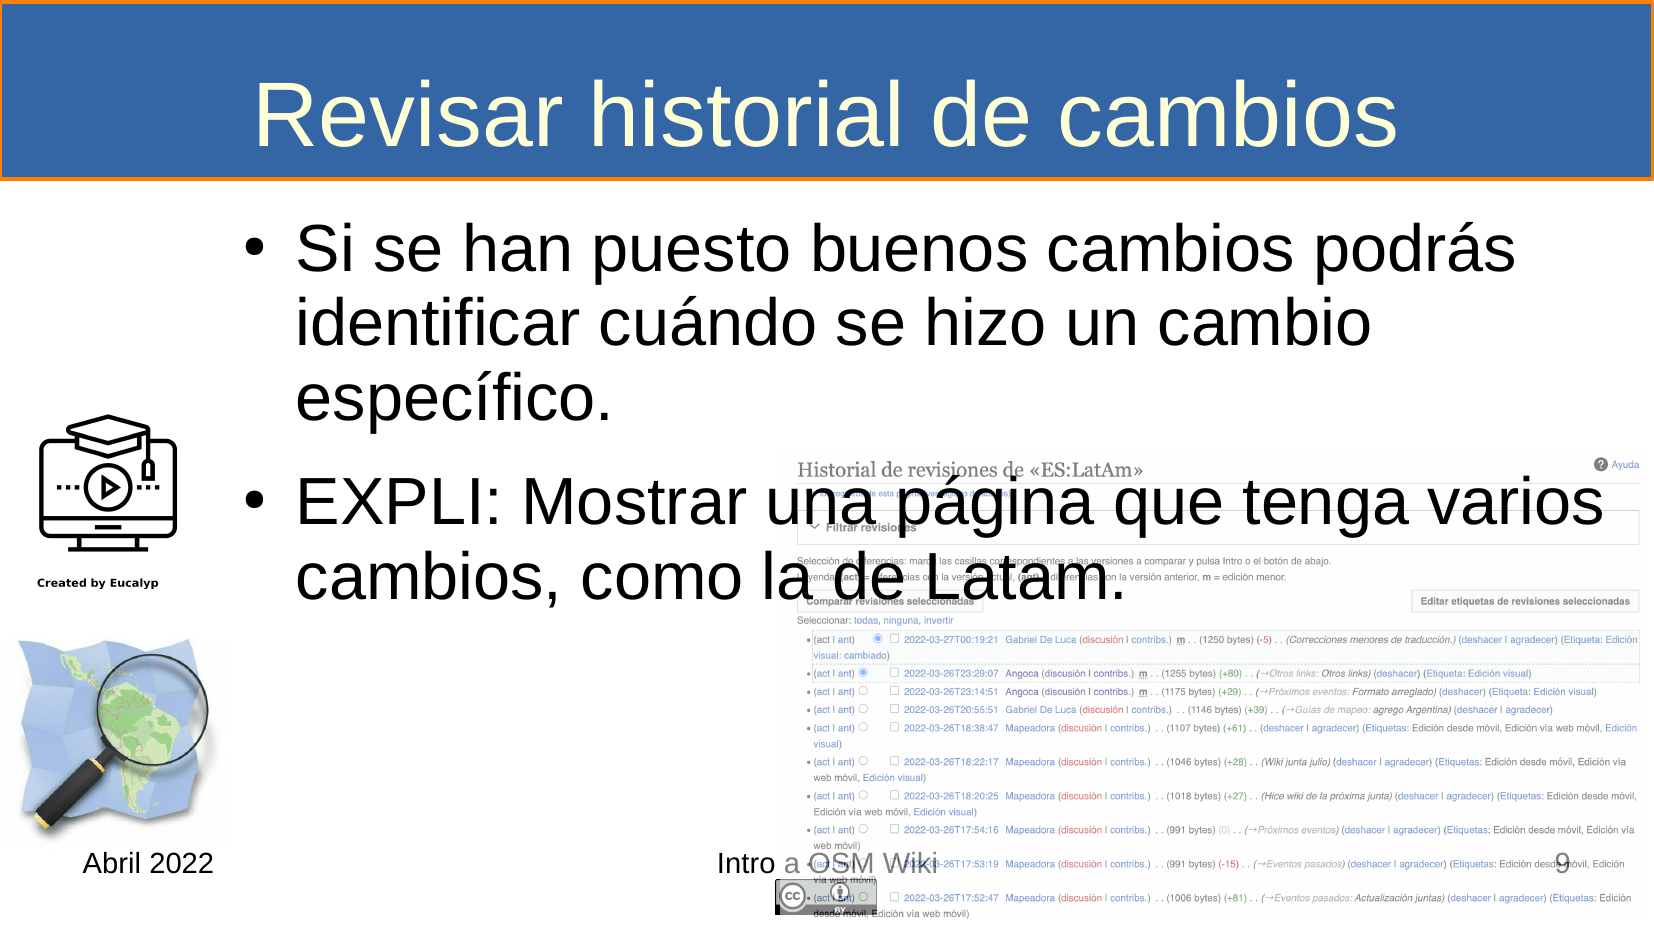

# Revisar historial de cambios
Si se han puesto buenos cambios podrás identificar cuándo se hizo un cambio específico.
EXPLI: Mostrar una página que tenga varios cambios, como la de Latam.
Abril 2022
Intro a OSM Wiki
9